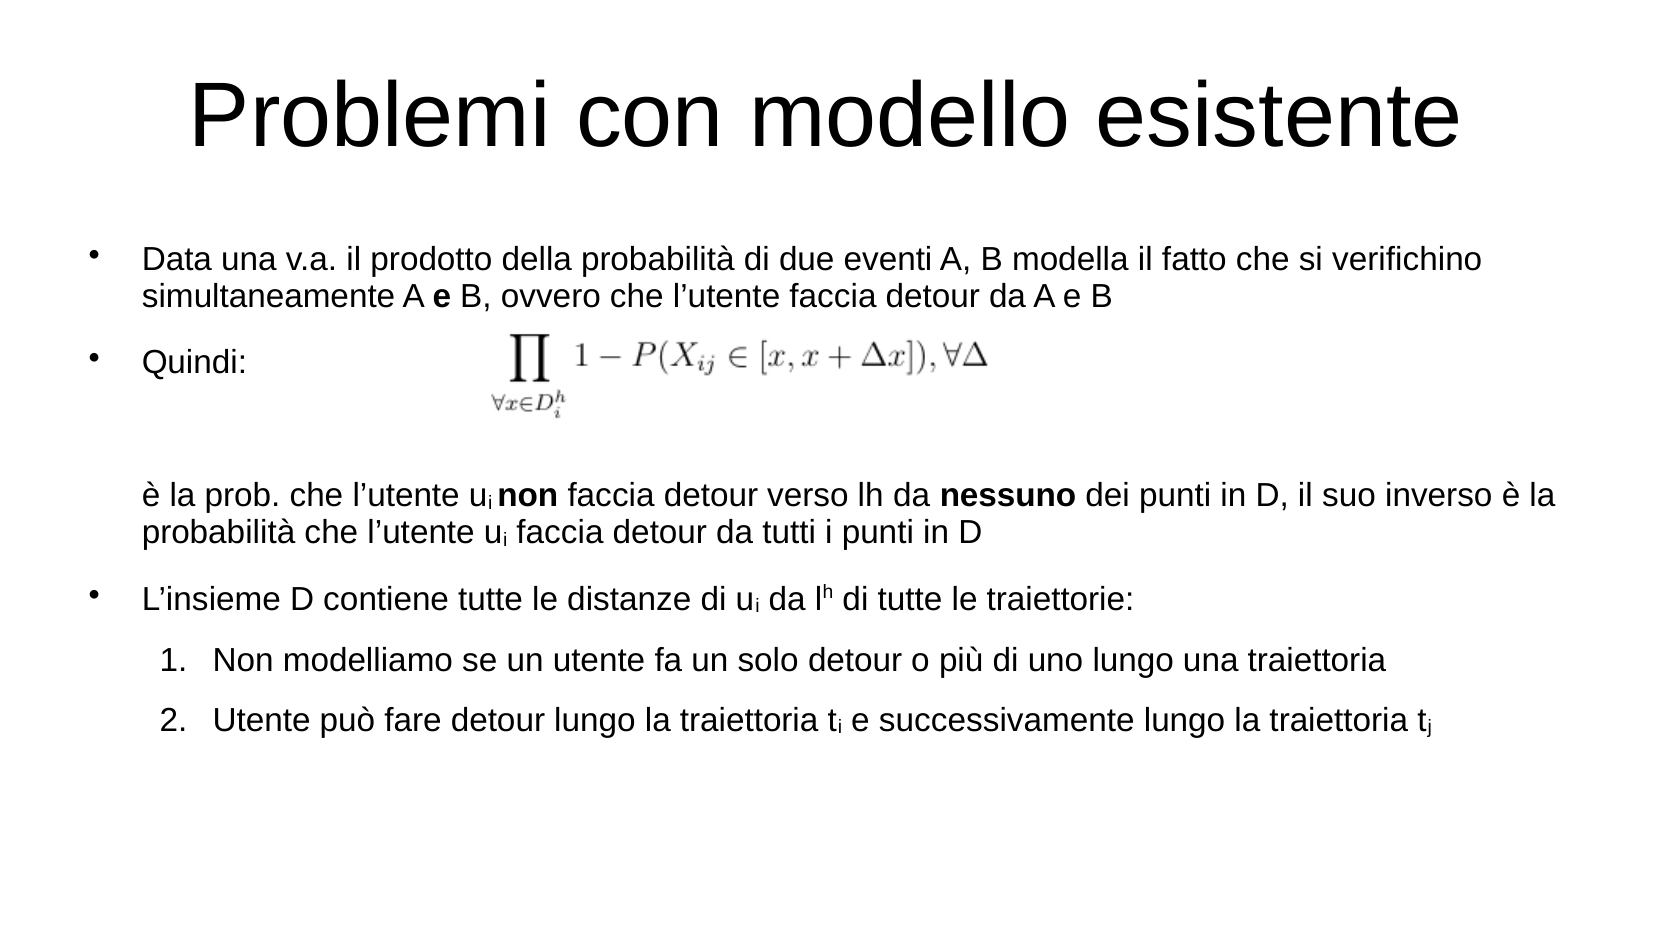

# Problemi con modello esistente
Data una v.a. il prodotto della probabilità di due eventi A, B modella il fatto che si verifichino simultaneamente A e B, ovvero che l’utente faccia detour da A e B
Quindi:
è la prob. che l’utente ui non faccia detour verso lh da nessuno dei punti in D, il suo inverso è la probabilità che l’utente ui faccia detour da tutti i punti in D
L’insieme D contiene tutte le distanze di ui da lh di tutte le traiettorie:
Non modelliamo se un utente fa un solo detour o più di uno lungo una traiettoria
Utente può fare detour lungo la traiettoria ti e successivamente lungo la traiettoria tj